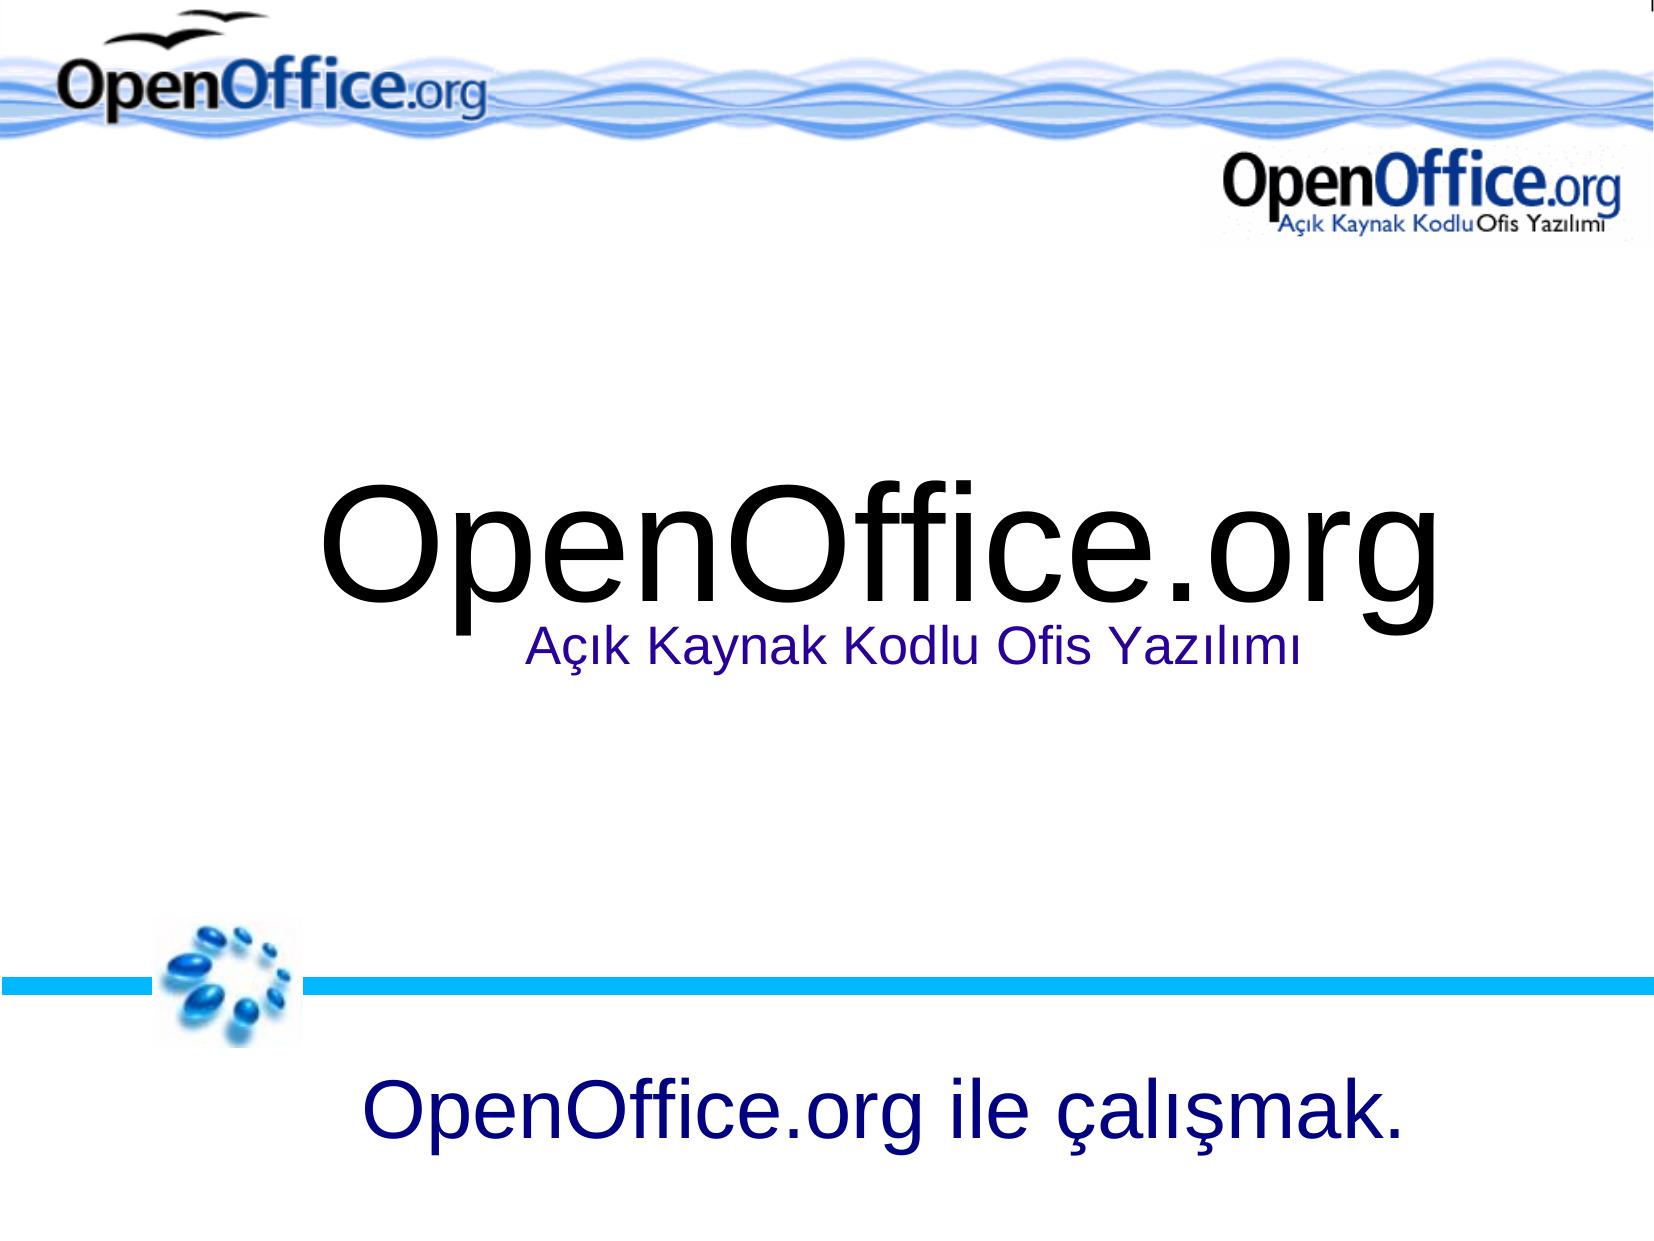

OpenOffice.org
Açık Kaynak Kodlu Ofis Yazılımı
OpenOffice.org ile çalışmak.